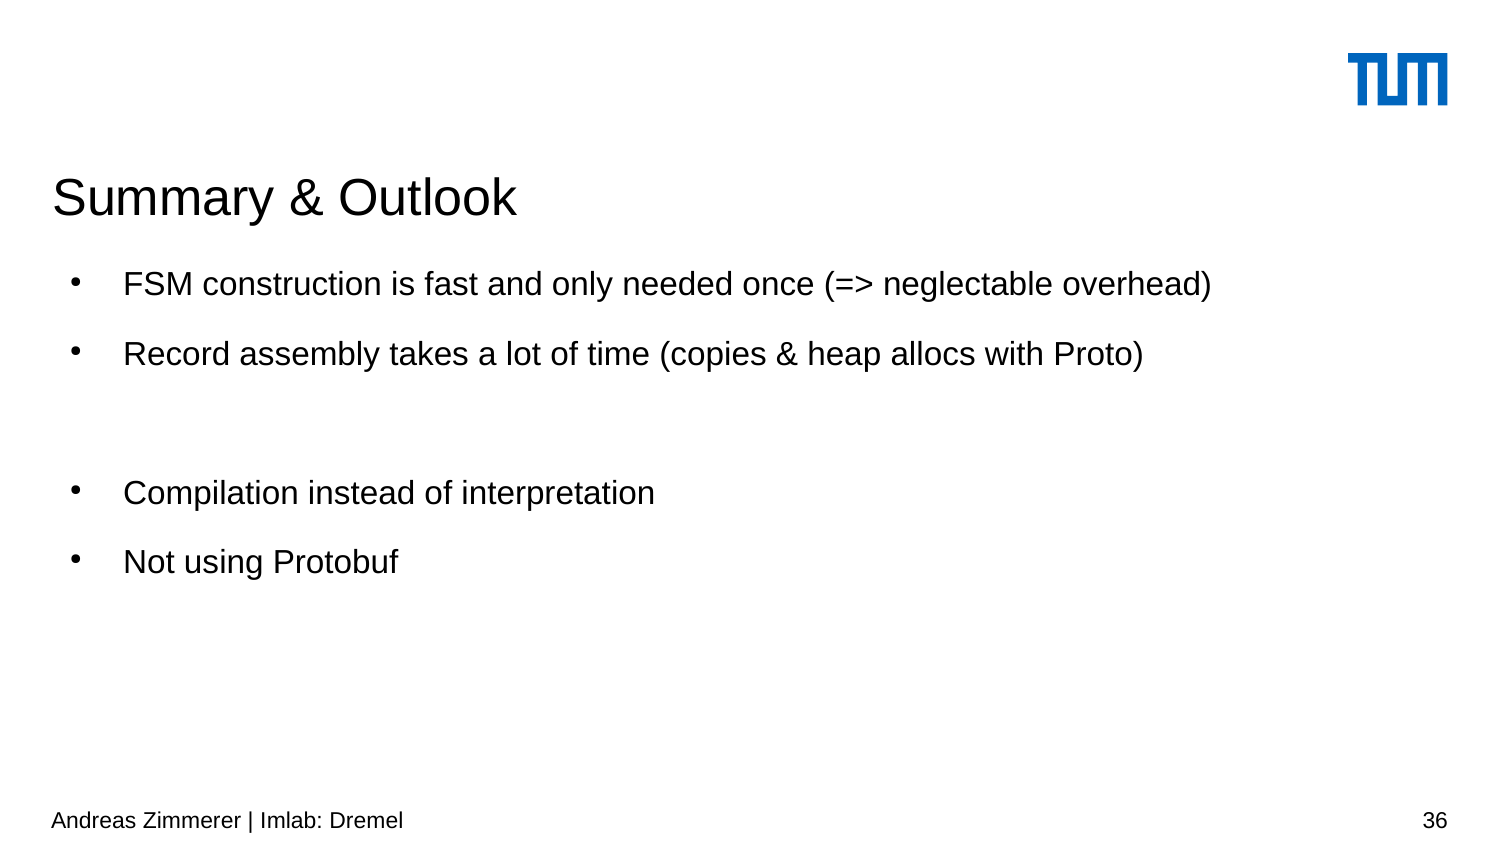

Summary & Outlook
# FSM construction is fast and only needed once (=> neglectable overhead)
Record assembly takes a lot of time (copies & heap allocs with Proto)
Compilation instead of interpretation
Not using Protobuf
Andreas Zimmerer | Imlab: Dremel